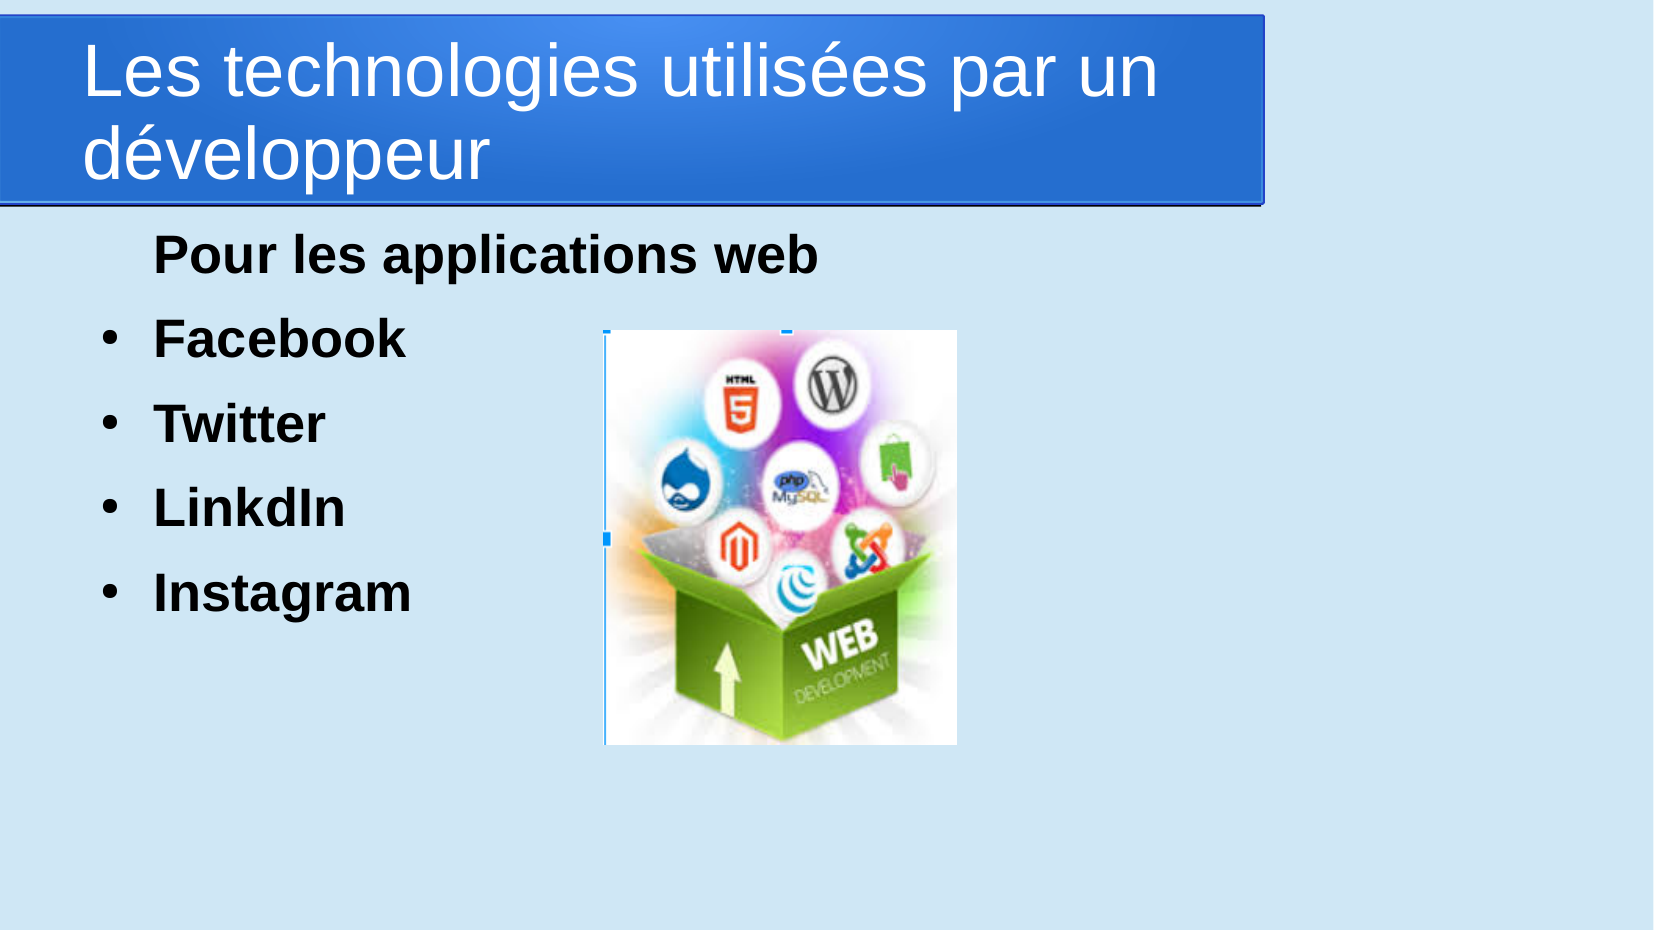

# Les technologies utilisées par un développeur
Pour les applications web
Facebook
Twitter
LinkdIn
Instagram